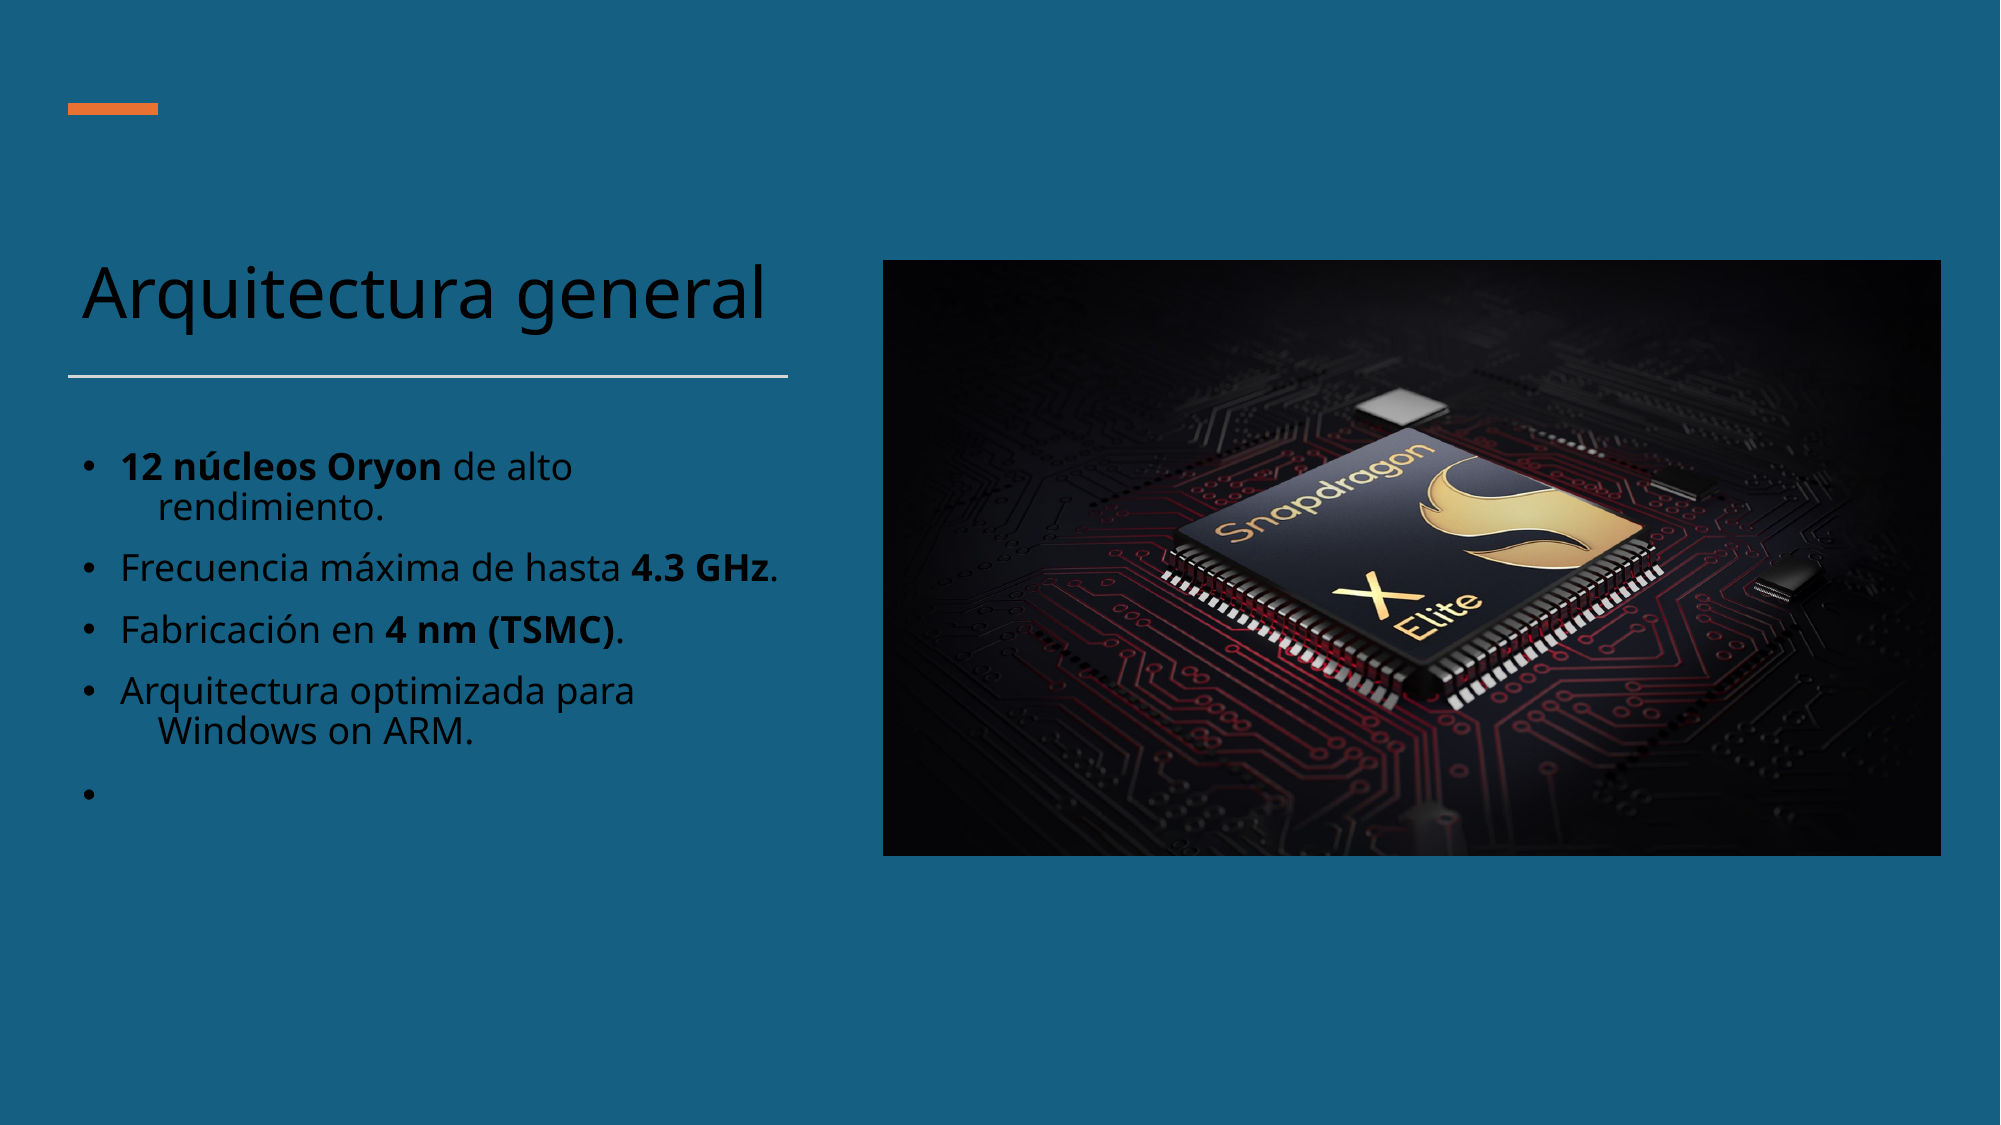

# Arquitectura general
12 núcleos Oryon de alto rendimiento.
Frecuencia máxima de hasta 4.3 GHz.
Fabricación en 4 nm (TSMC).
Arquitectura optimizada para Windows on ARM.